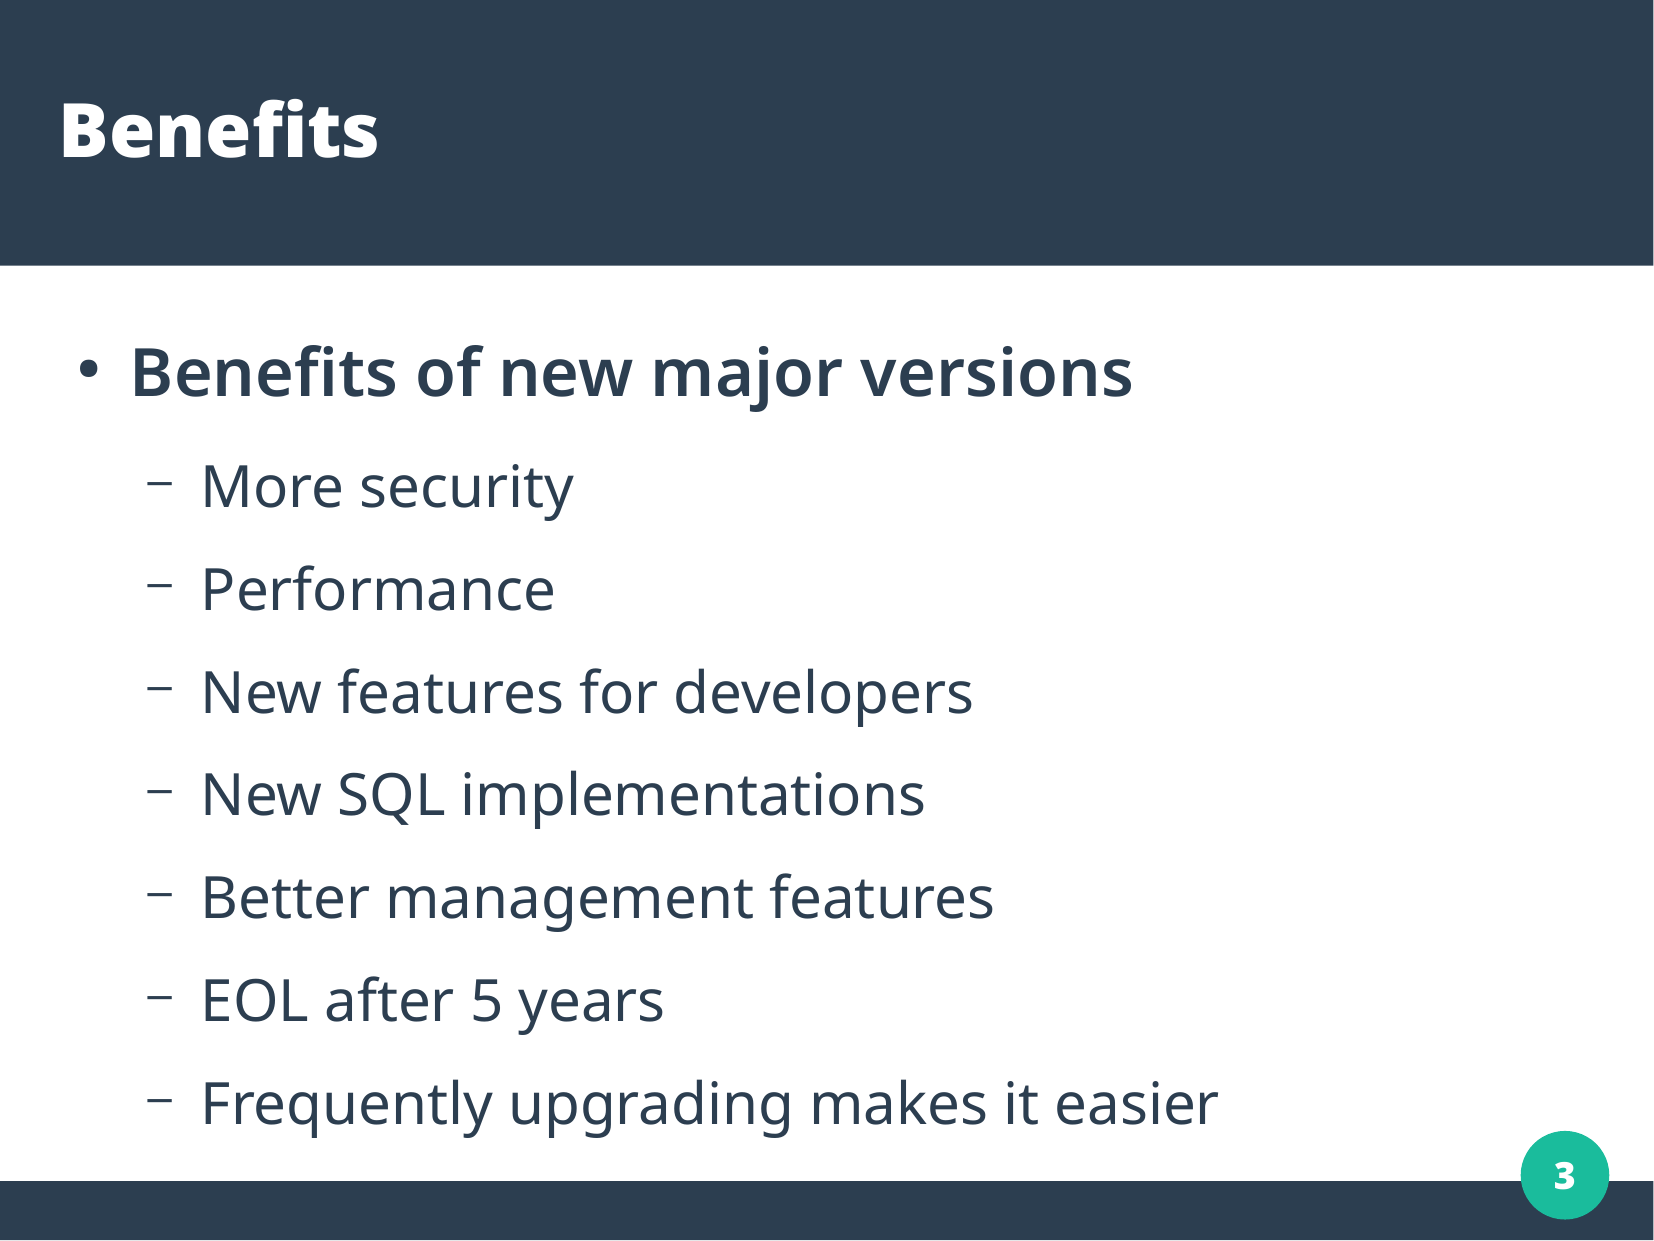

# Benefits
Benefits of new major versions
More security
Performance
New features for developers
New SQL implementations
Better management features
EOL after 5 years
Frequently upgrading makes it easier
3